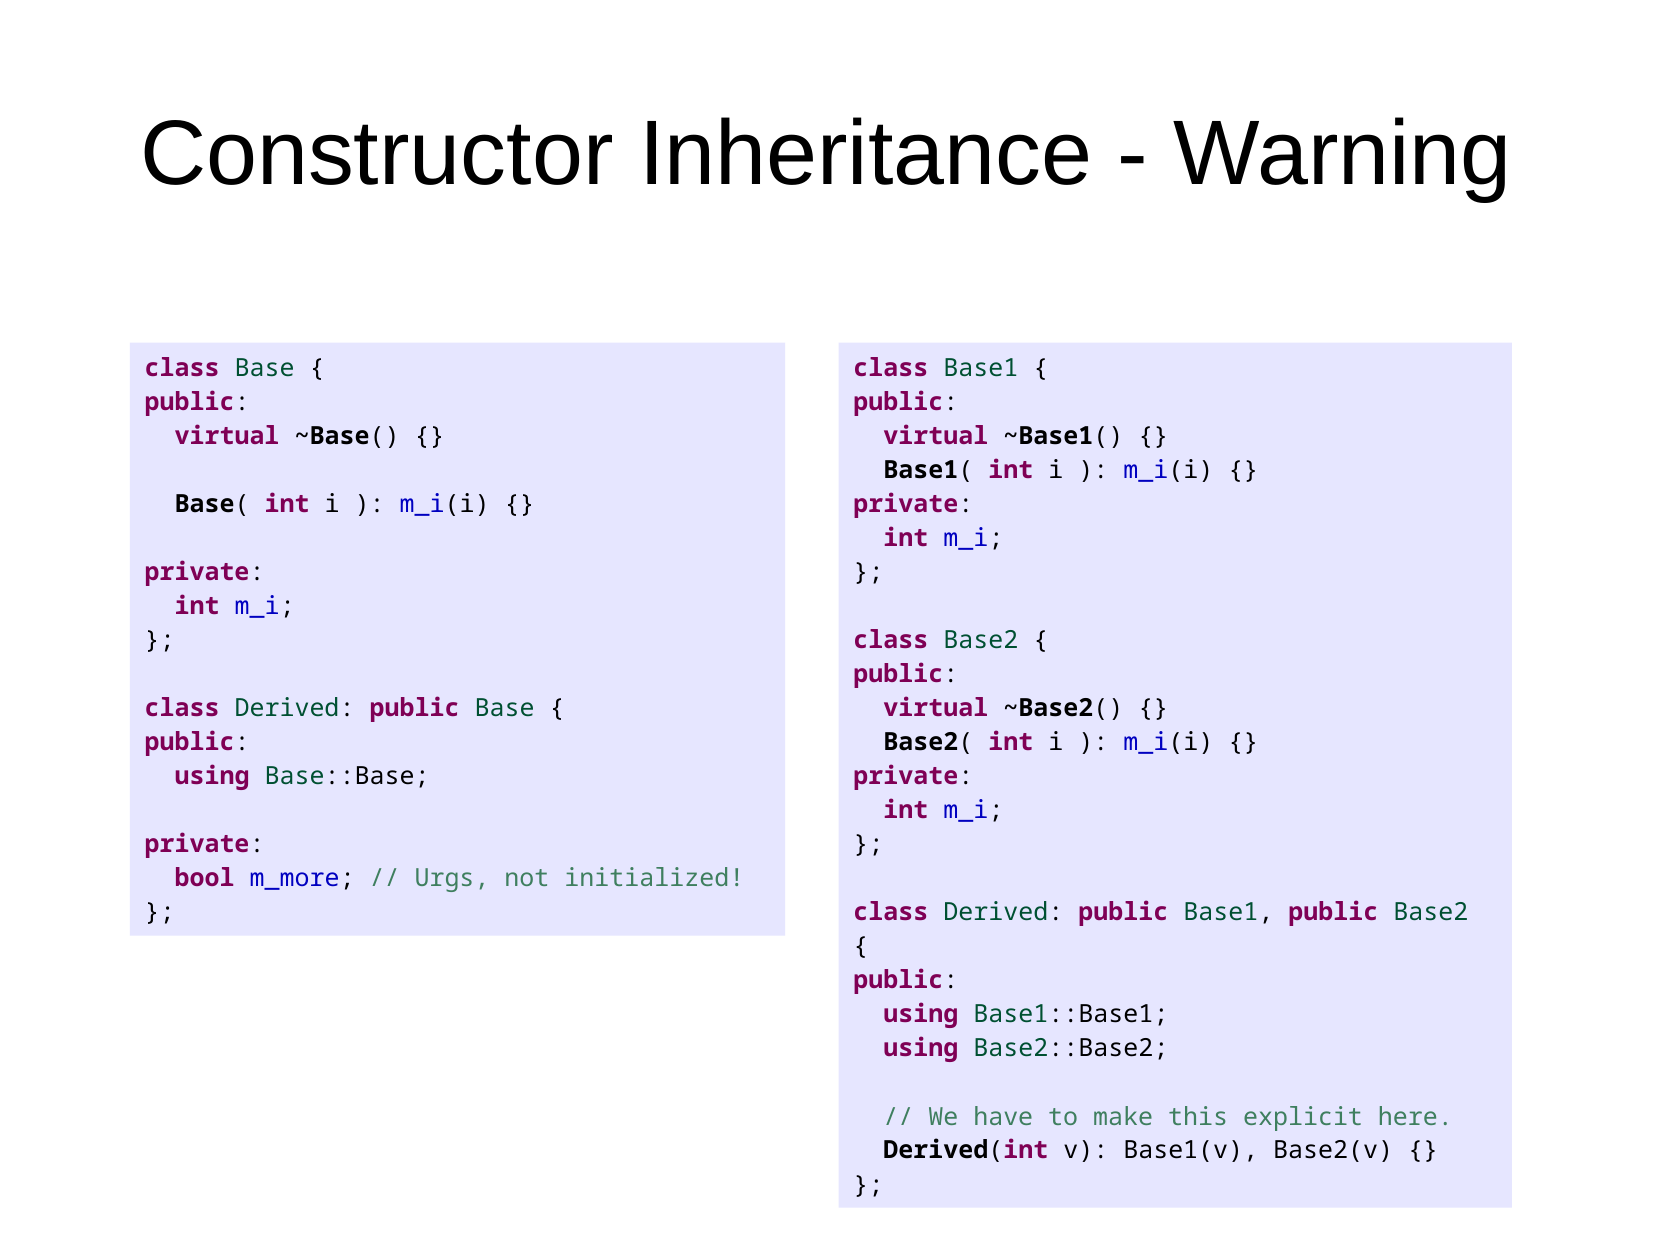

# Constructor Inheritance - Warning
class Base {
public:
 virtual ~Base() {}
 Base( int i ): m_i(i) {}
private:
 int m_i;
};
class Derived: public Base {
public:
 using Base::Base;
private:
 bool m_more; // Urgs, not initialized!
};
class Base1 {
public:
 virtual ~Base1() {}
 Base1( int i ): m_i(i) {}
private:
 int m_i;
};
class Base2 {
public:
 virtual ~Base2() {}
 Base2( int i ): m_i(i) {}
private:
 int m_i;
};
class Derived: public Base1, public Base2 {
public:
 using Base1::Base1;
 using Base2::Base2;
 // We have to make this explicit here.
 Derived(int v): Base1(v), Base2(v) {}
};